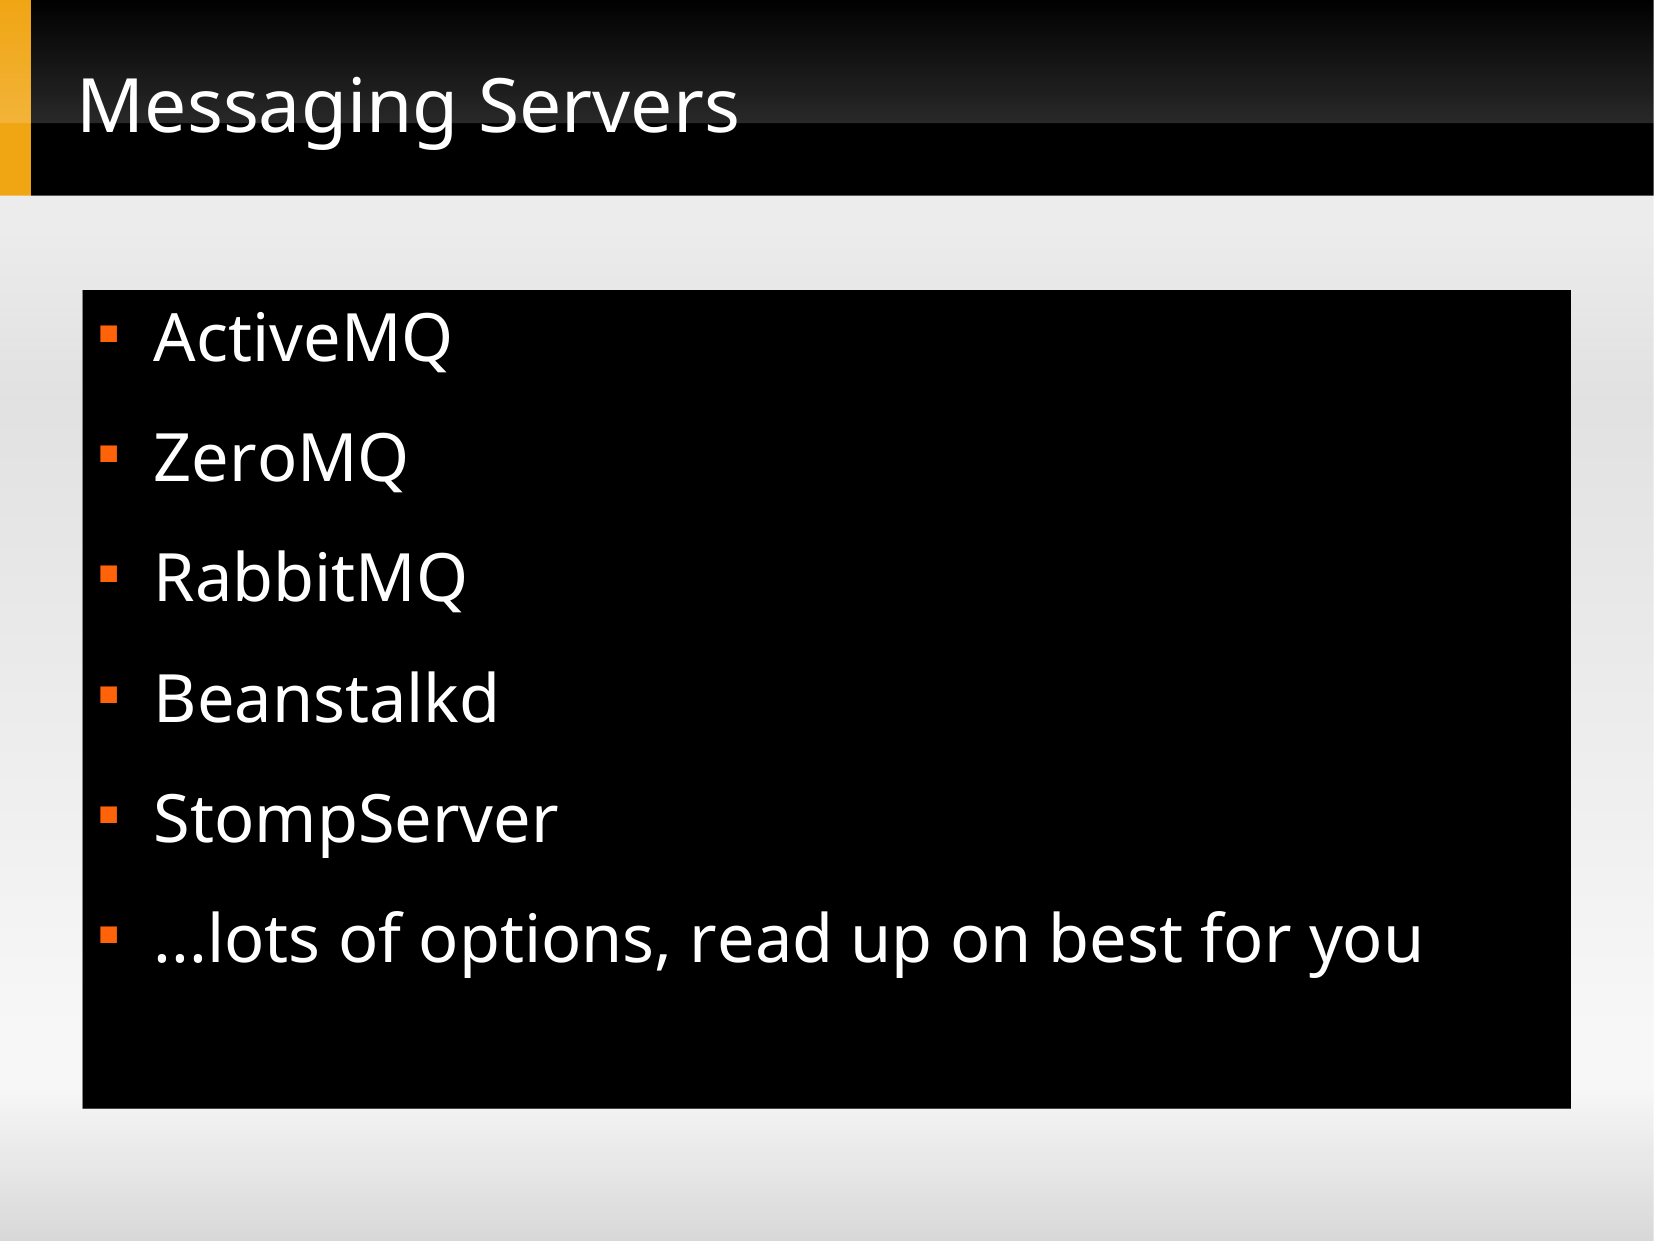

# Messaging Servers
ActiveMQ
ZeroMQ
RabbitMQ
Beanstalkd
StompServer
...lots of options, read up on best for you